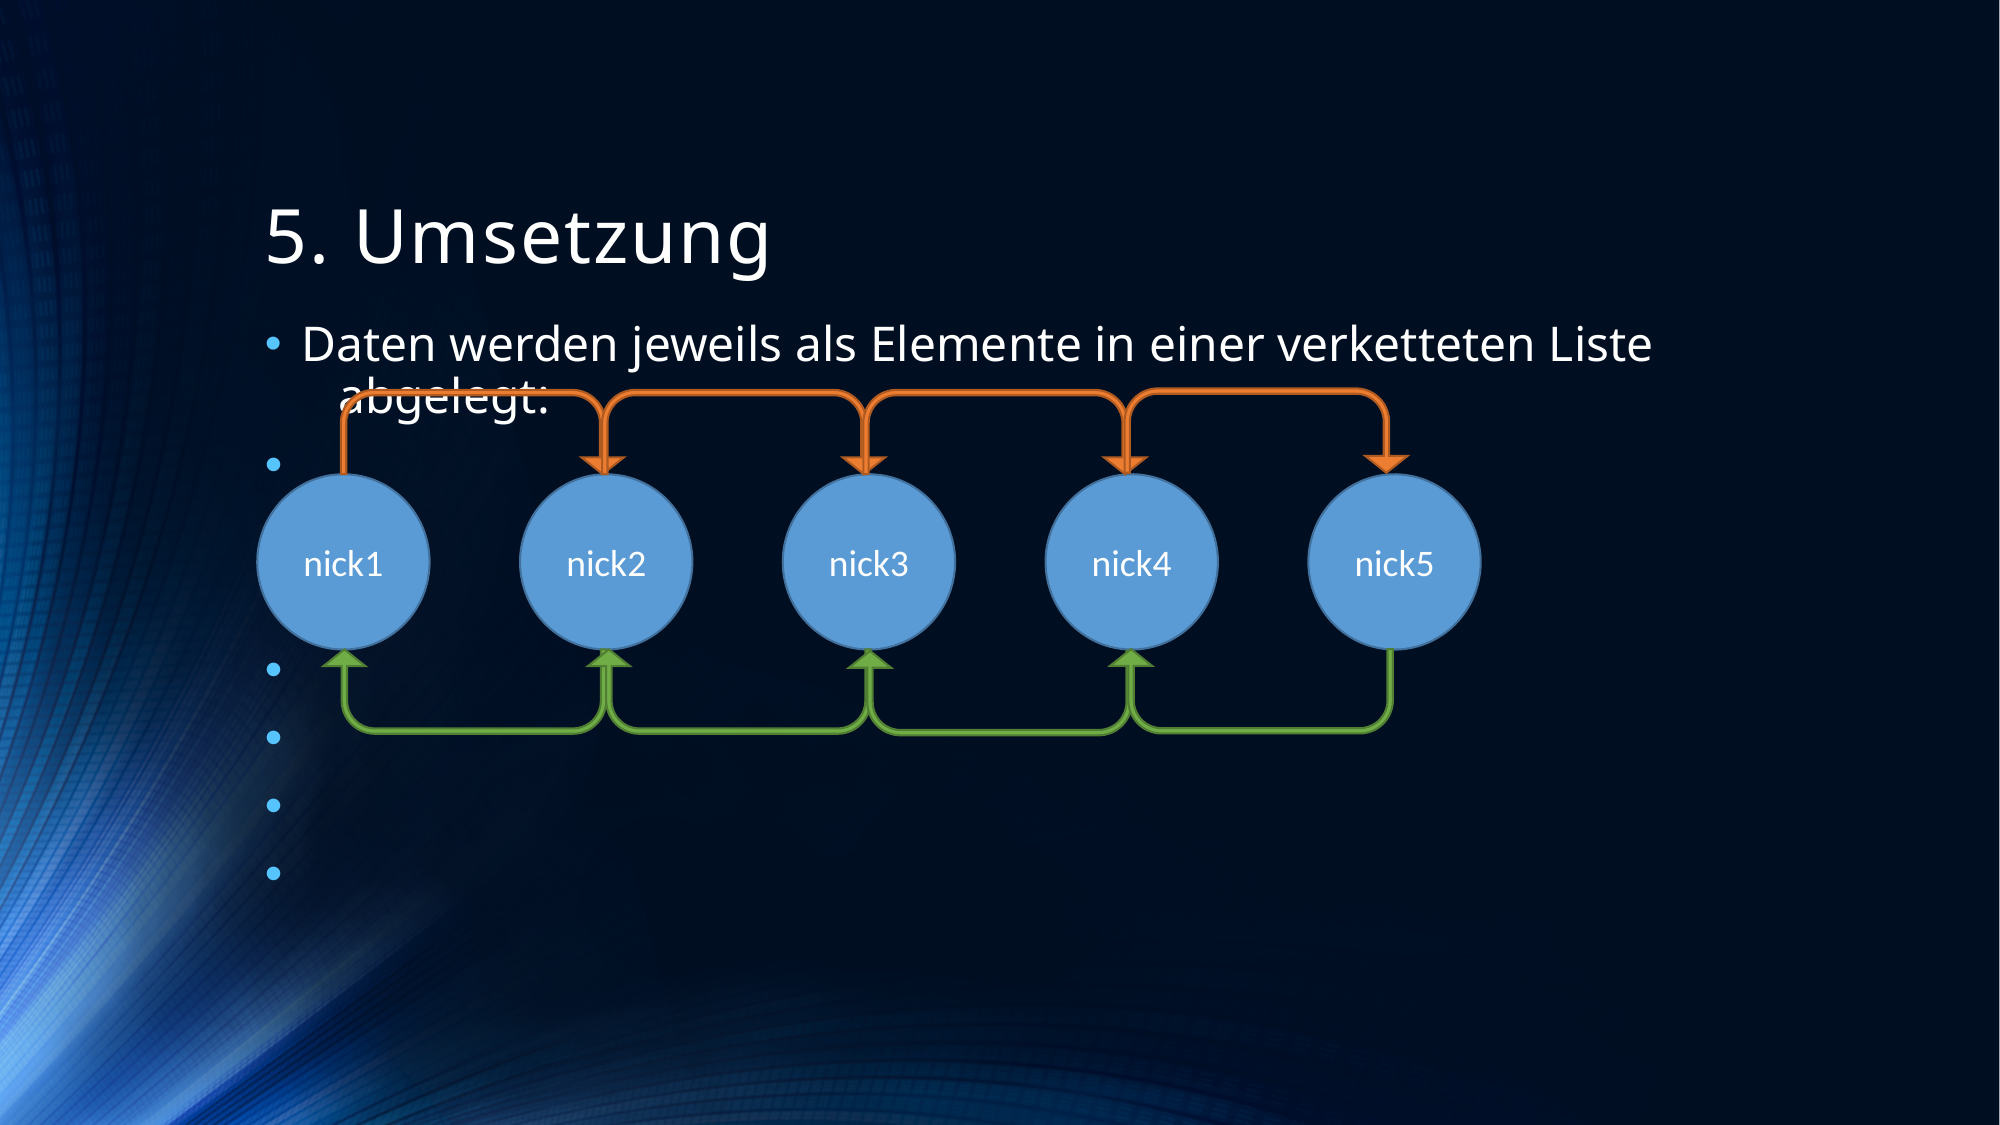

# 5. Umsetzung
Daten werden jeweils als Elemente in einer verketteten Liste abgelegt:
nick1
nick2
nick3
nick4
nick5